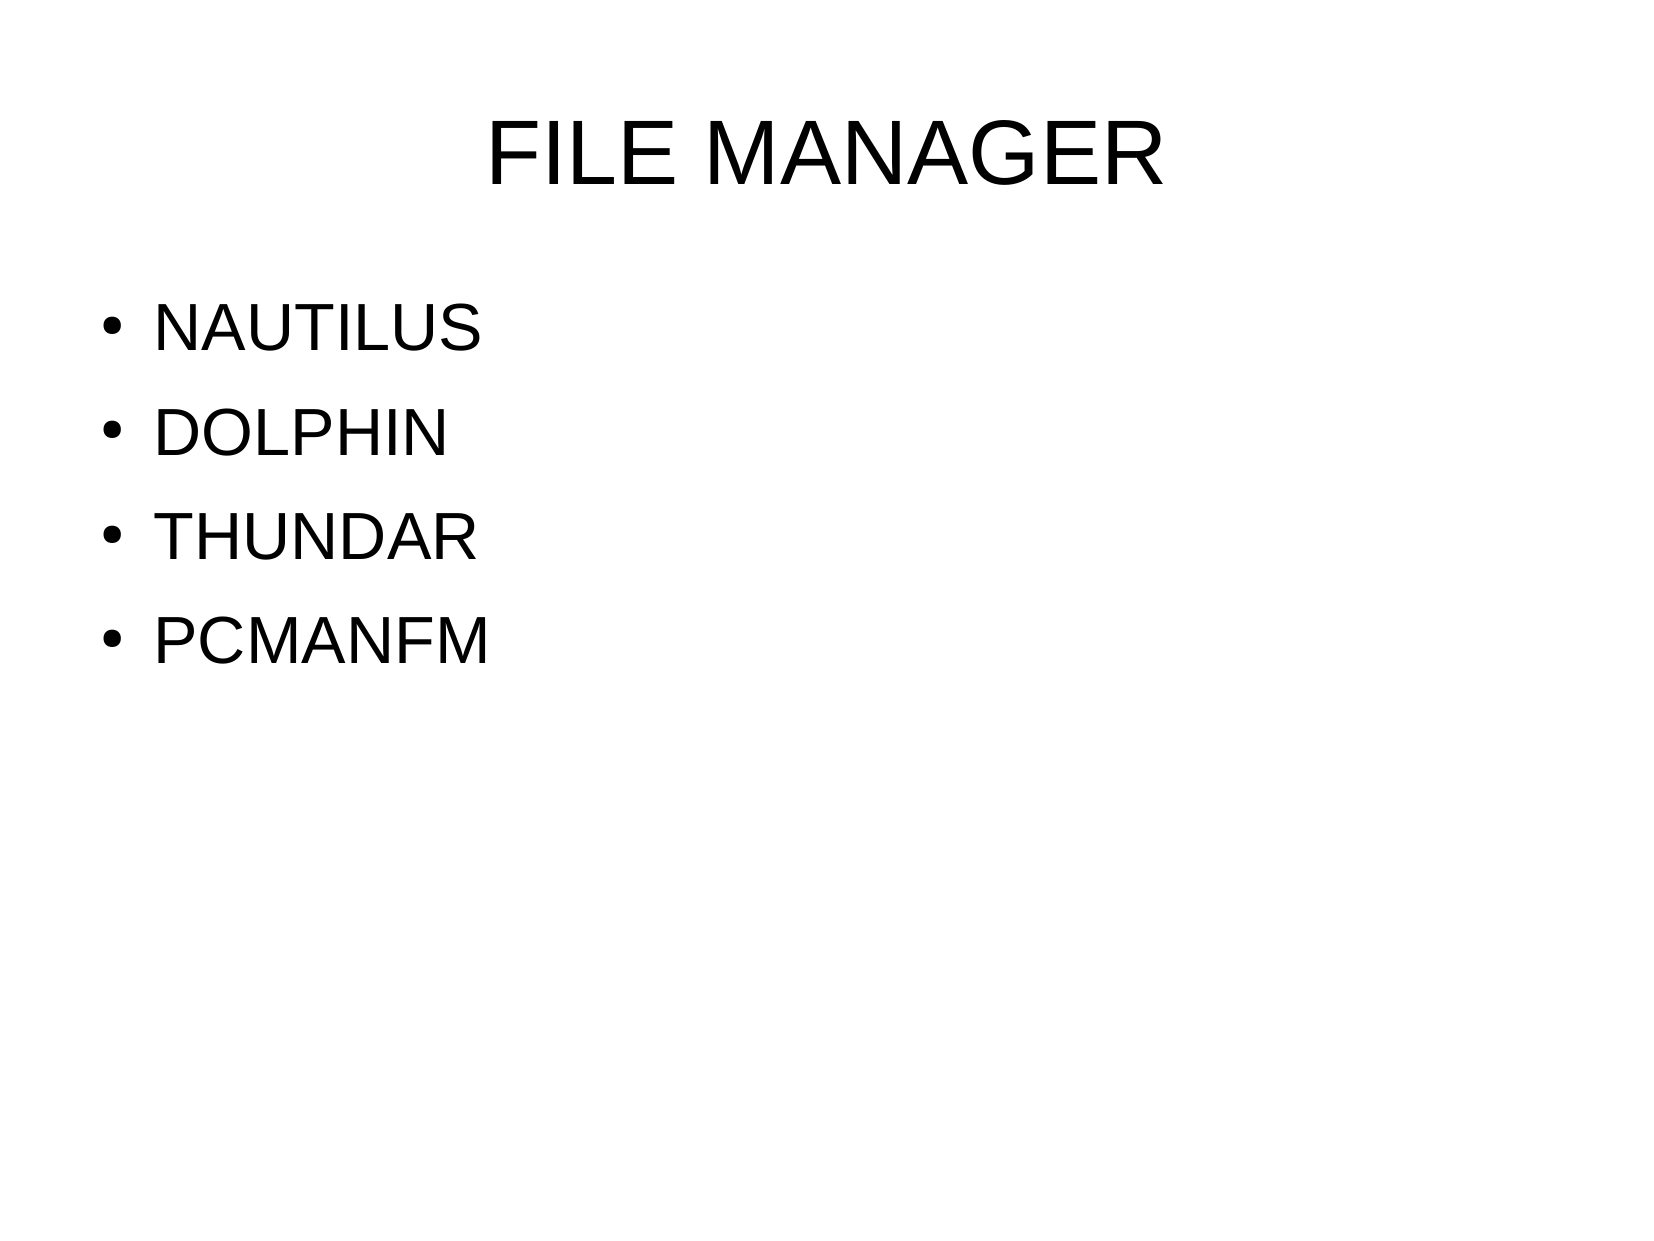

# FILE MANAGER
NAUTILUS
DOLPHIN
THUNDAR
PCMANFM